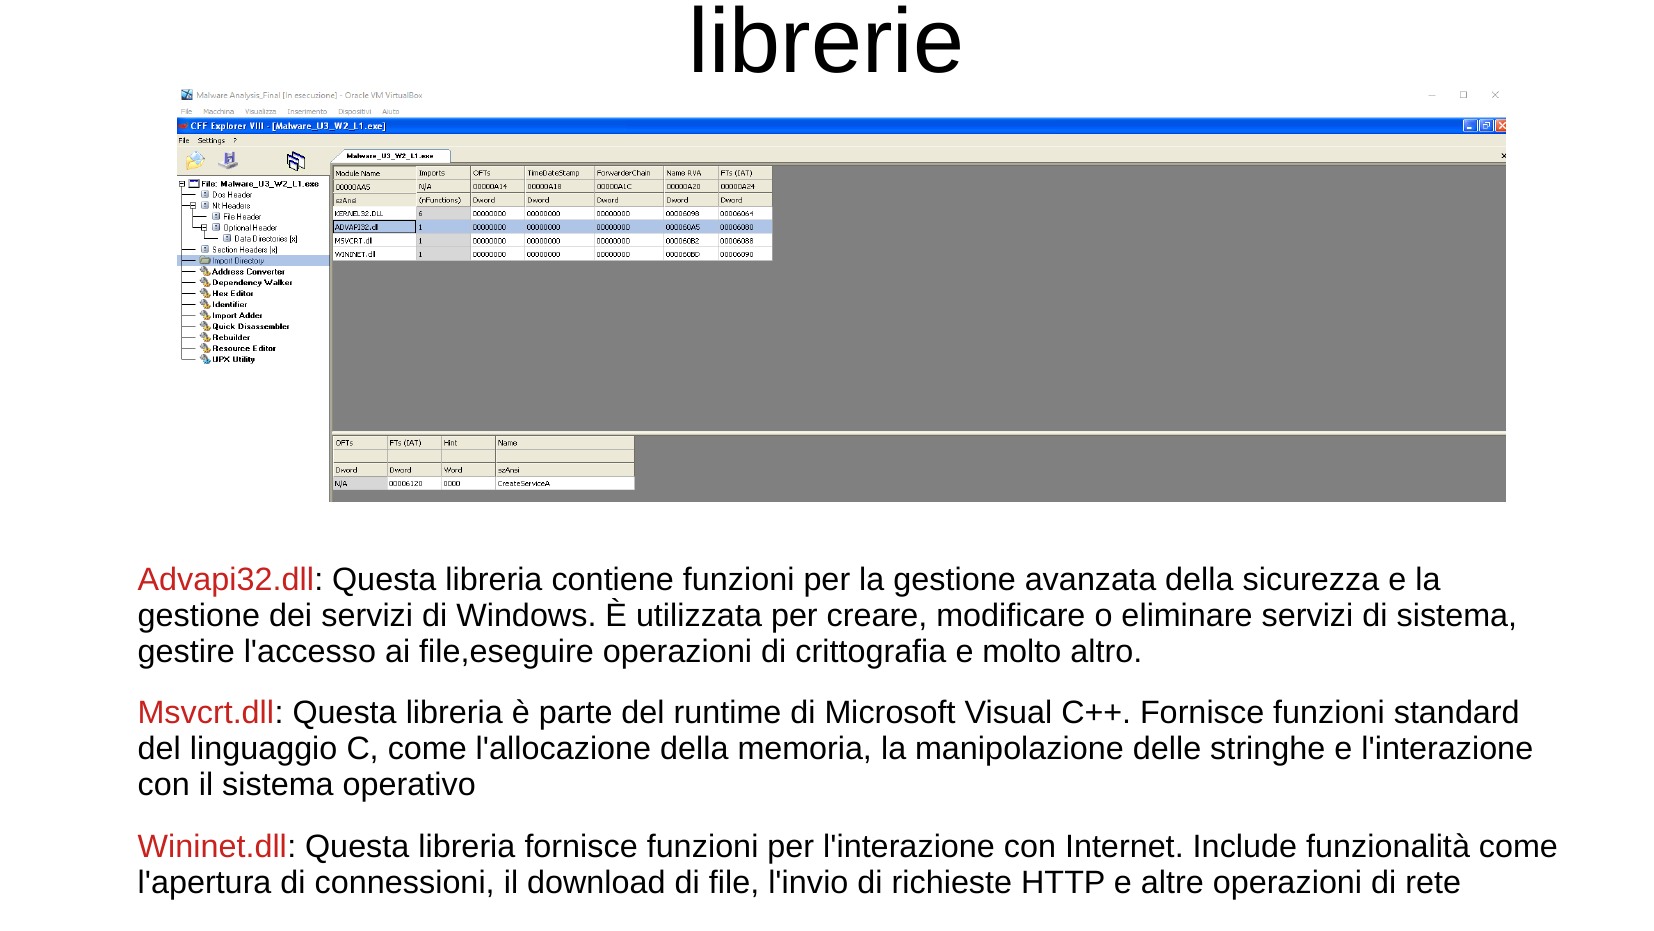

# librerie
Advapi32.dll: Questa libreria contiene funzioni per la gestione avanzata della sicurezza e la gestione dei servizi di Windows. È utilizzata per creare, modificare o eliminare servizi di sistema, gestire l'accesso ai file,eseguire operazioni di crittografia e molto altro.
Msvcrt.dll: Questa libreria è parte del runtime di Microsoft Visual C++. Fornisce funzioni standard del linguaggio C, come l'allocazione della memoria, la manipolazione delle stringhe e l'interazione con il sistema operativo
Wininet.dll: Questa libreria fornisce funzioni per l'interazione con Internet. Include funzionalità come l'apertura di connessioni, il download di file, l'invio di richieste HTTP e altre operazioni di rete